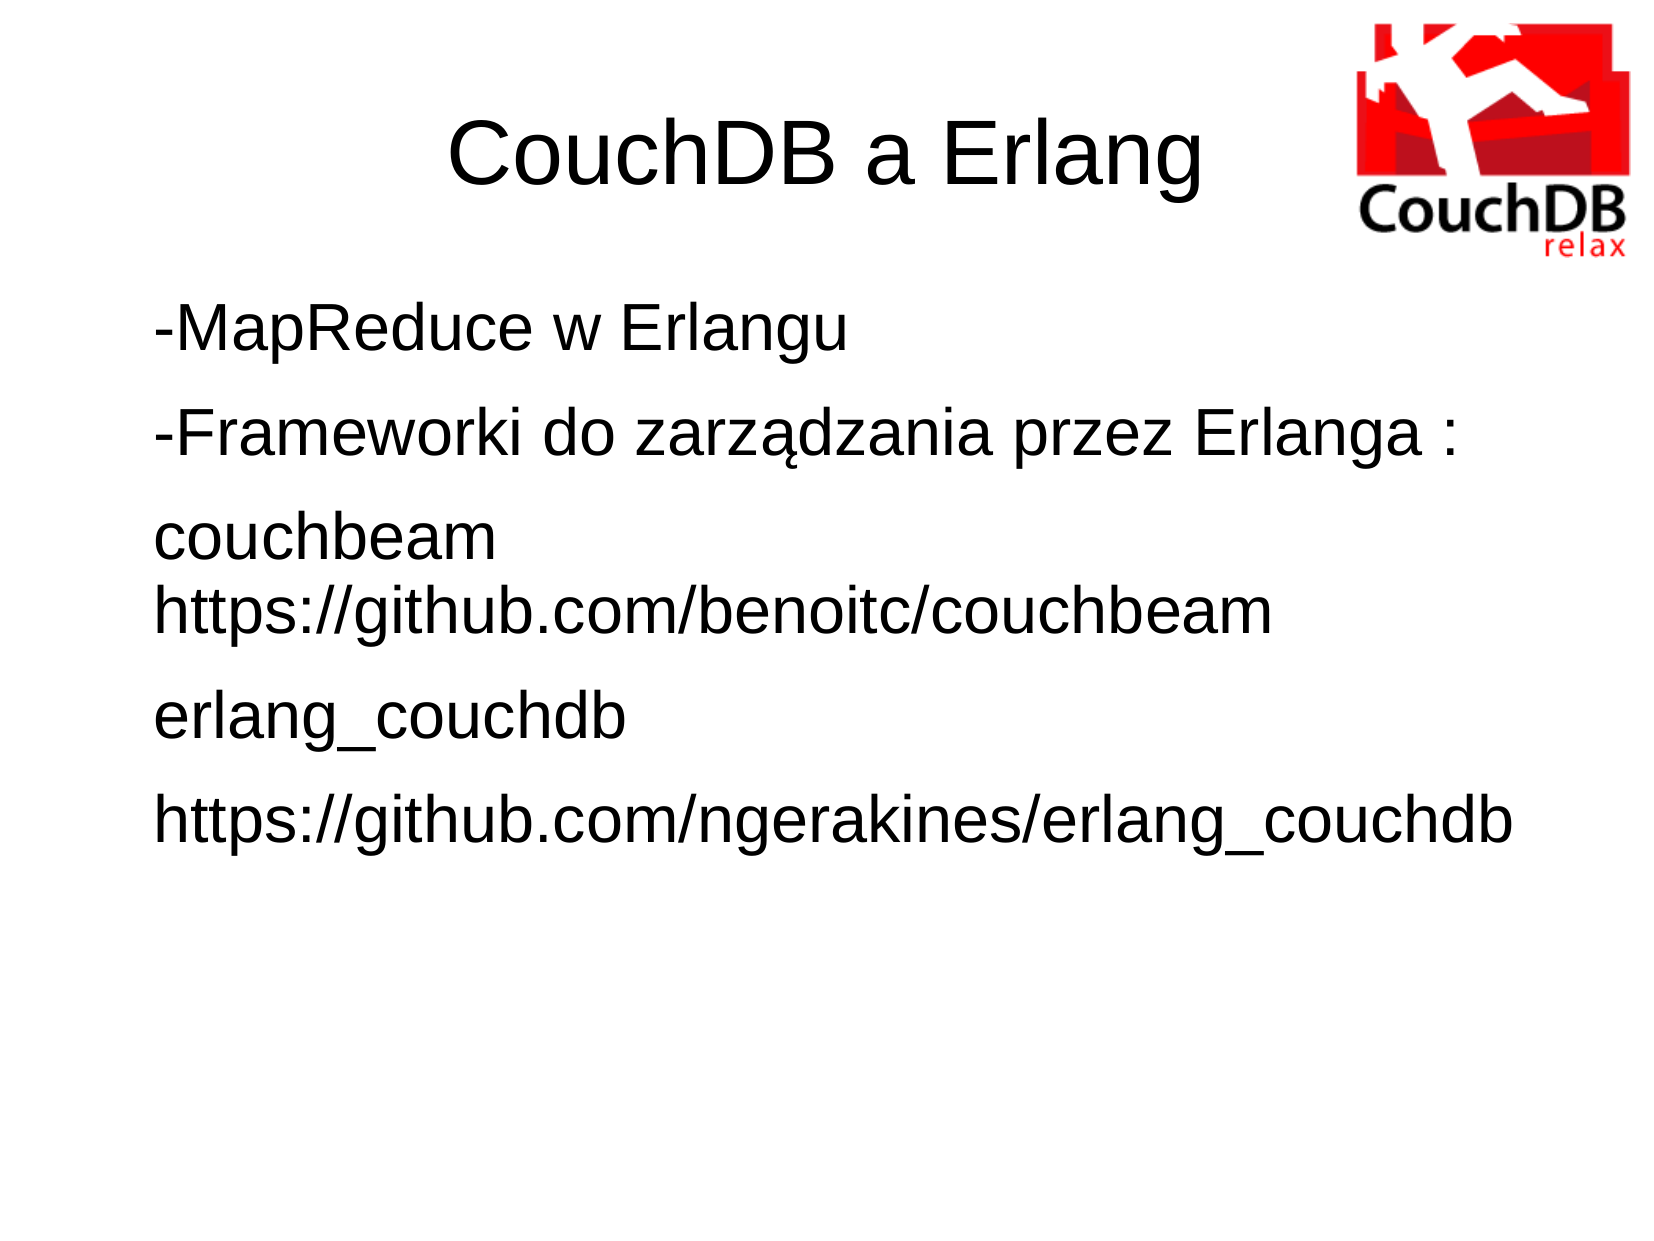

# CouchDB a Erlang
-MapReduce w Erlangu
-Frameworki do zarządzania przez Erlanga :
couchbeam https://github.com/benoitc/couchbeam
erlang_couchdb
https://github.com/ngerakines/erlang_couchdb